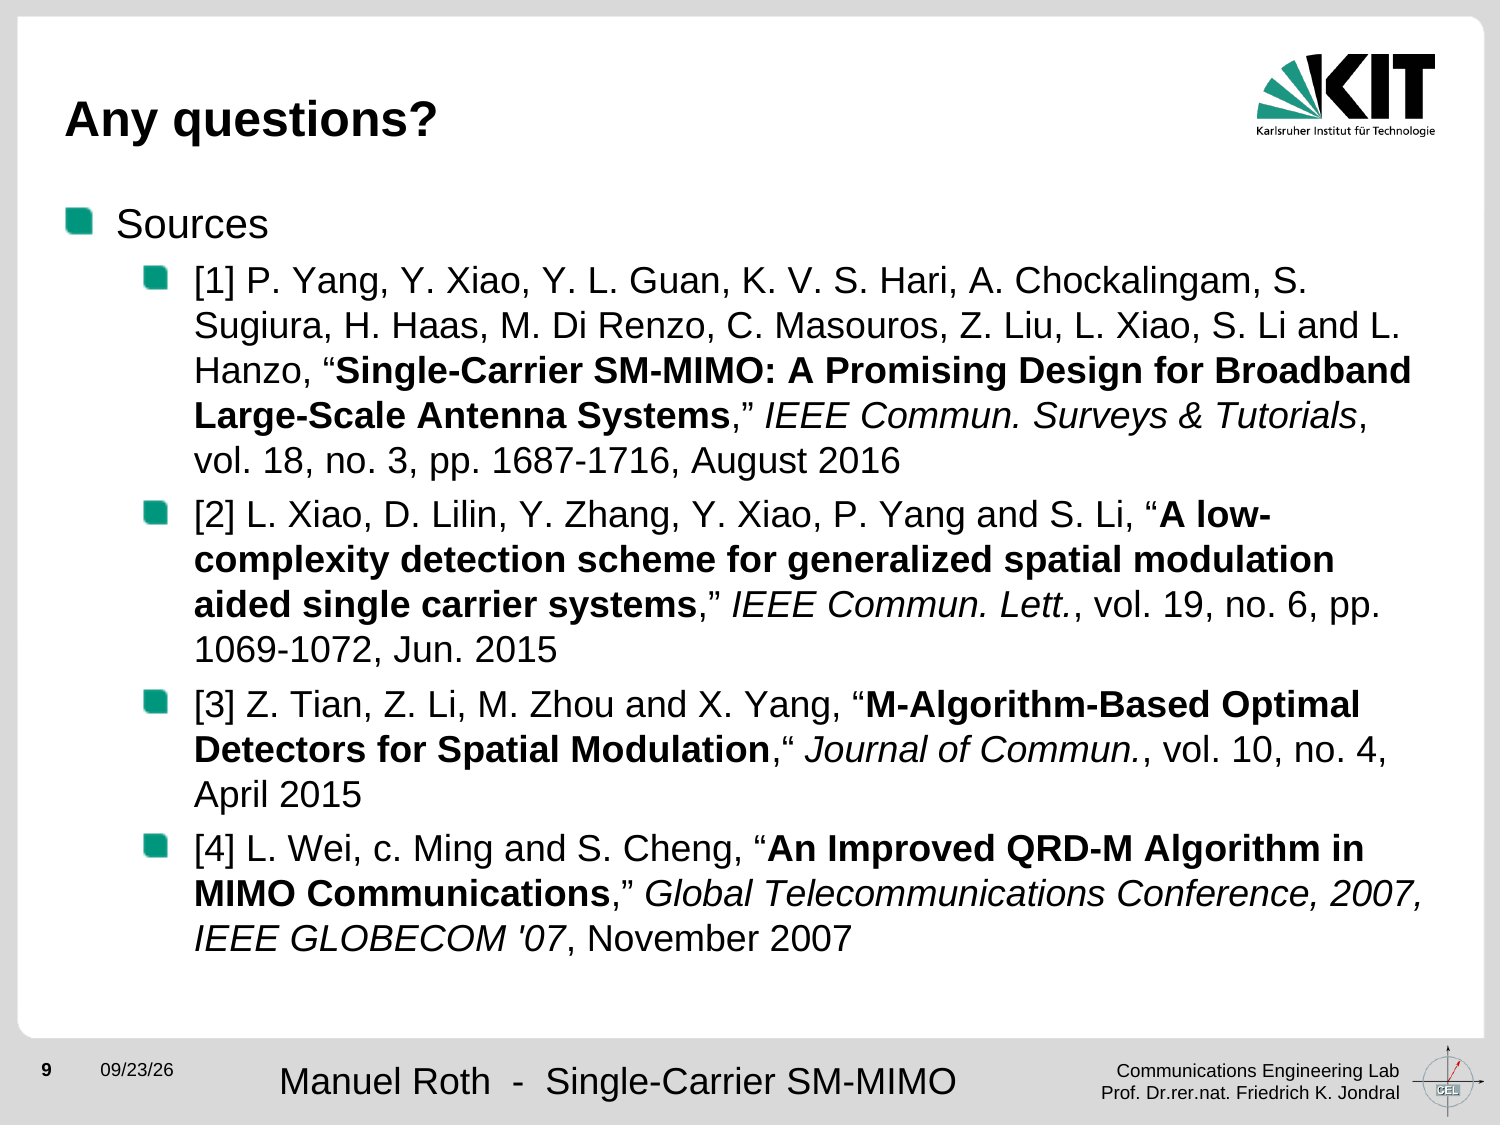

# Any questions?
Sources
[1] P. Yang, Y. Xiao, Y. L. Guan, K. V. S. Hari, A. Chockalingam, S. Sugiura, H. Haas, M. Di Renzo, C. Masouros, Z. Liu, L. Xiao, S. Li and L. Hanzo, “Single-Carrier SM-MIMO: A Promising Design for Broadband Large-Scale Antenna Systems,” IEEE Commun. Surveys & Tutorials, vol. 18, no. 3, pp. 1687-1716, August 2016
[2] L. Xiao, D. Lilin, Y. Zhang, Y. Xiao, P. Yang and S. Li, “A low-complexity detection scheme for generalized spatial modulation aided single carrier systems,” IEEE Commun. Lett., vol. 19, no. 6, pp. 1069-1072, Jun. 2015
[3] Z. Tian, Z. Li, M. Zhou and X. Yang, “M-Algorithm-Based Optimal Detectors for Spatial Modulation,“ Journal of Commun., vol. 10, no. 4, April 2015
[4] L. Wei, c. Ming and S. Cheng, “An Improved QRD-M Algorithm in MIMO Communications,” Global Telecommunications Conference, 2007, IEEE GLOBECOM '07, November 2007
Manuel Roth - Single-Carrier SM-MIMO